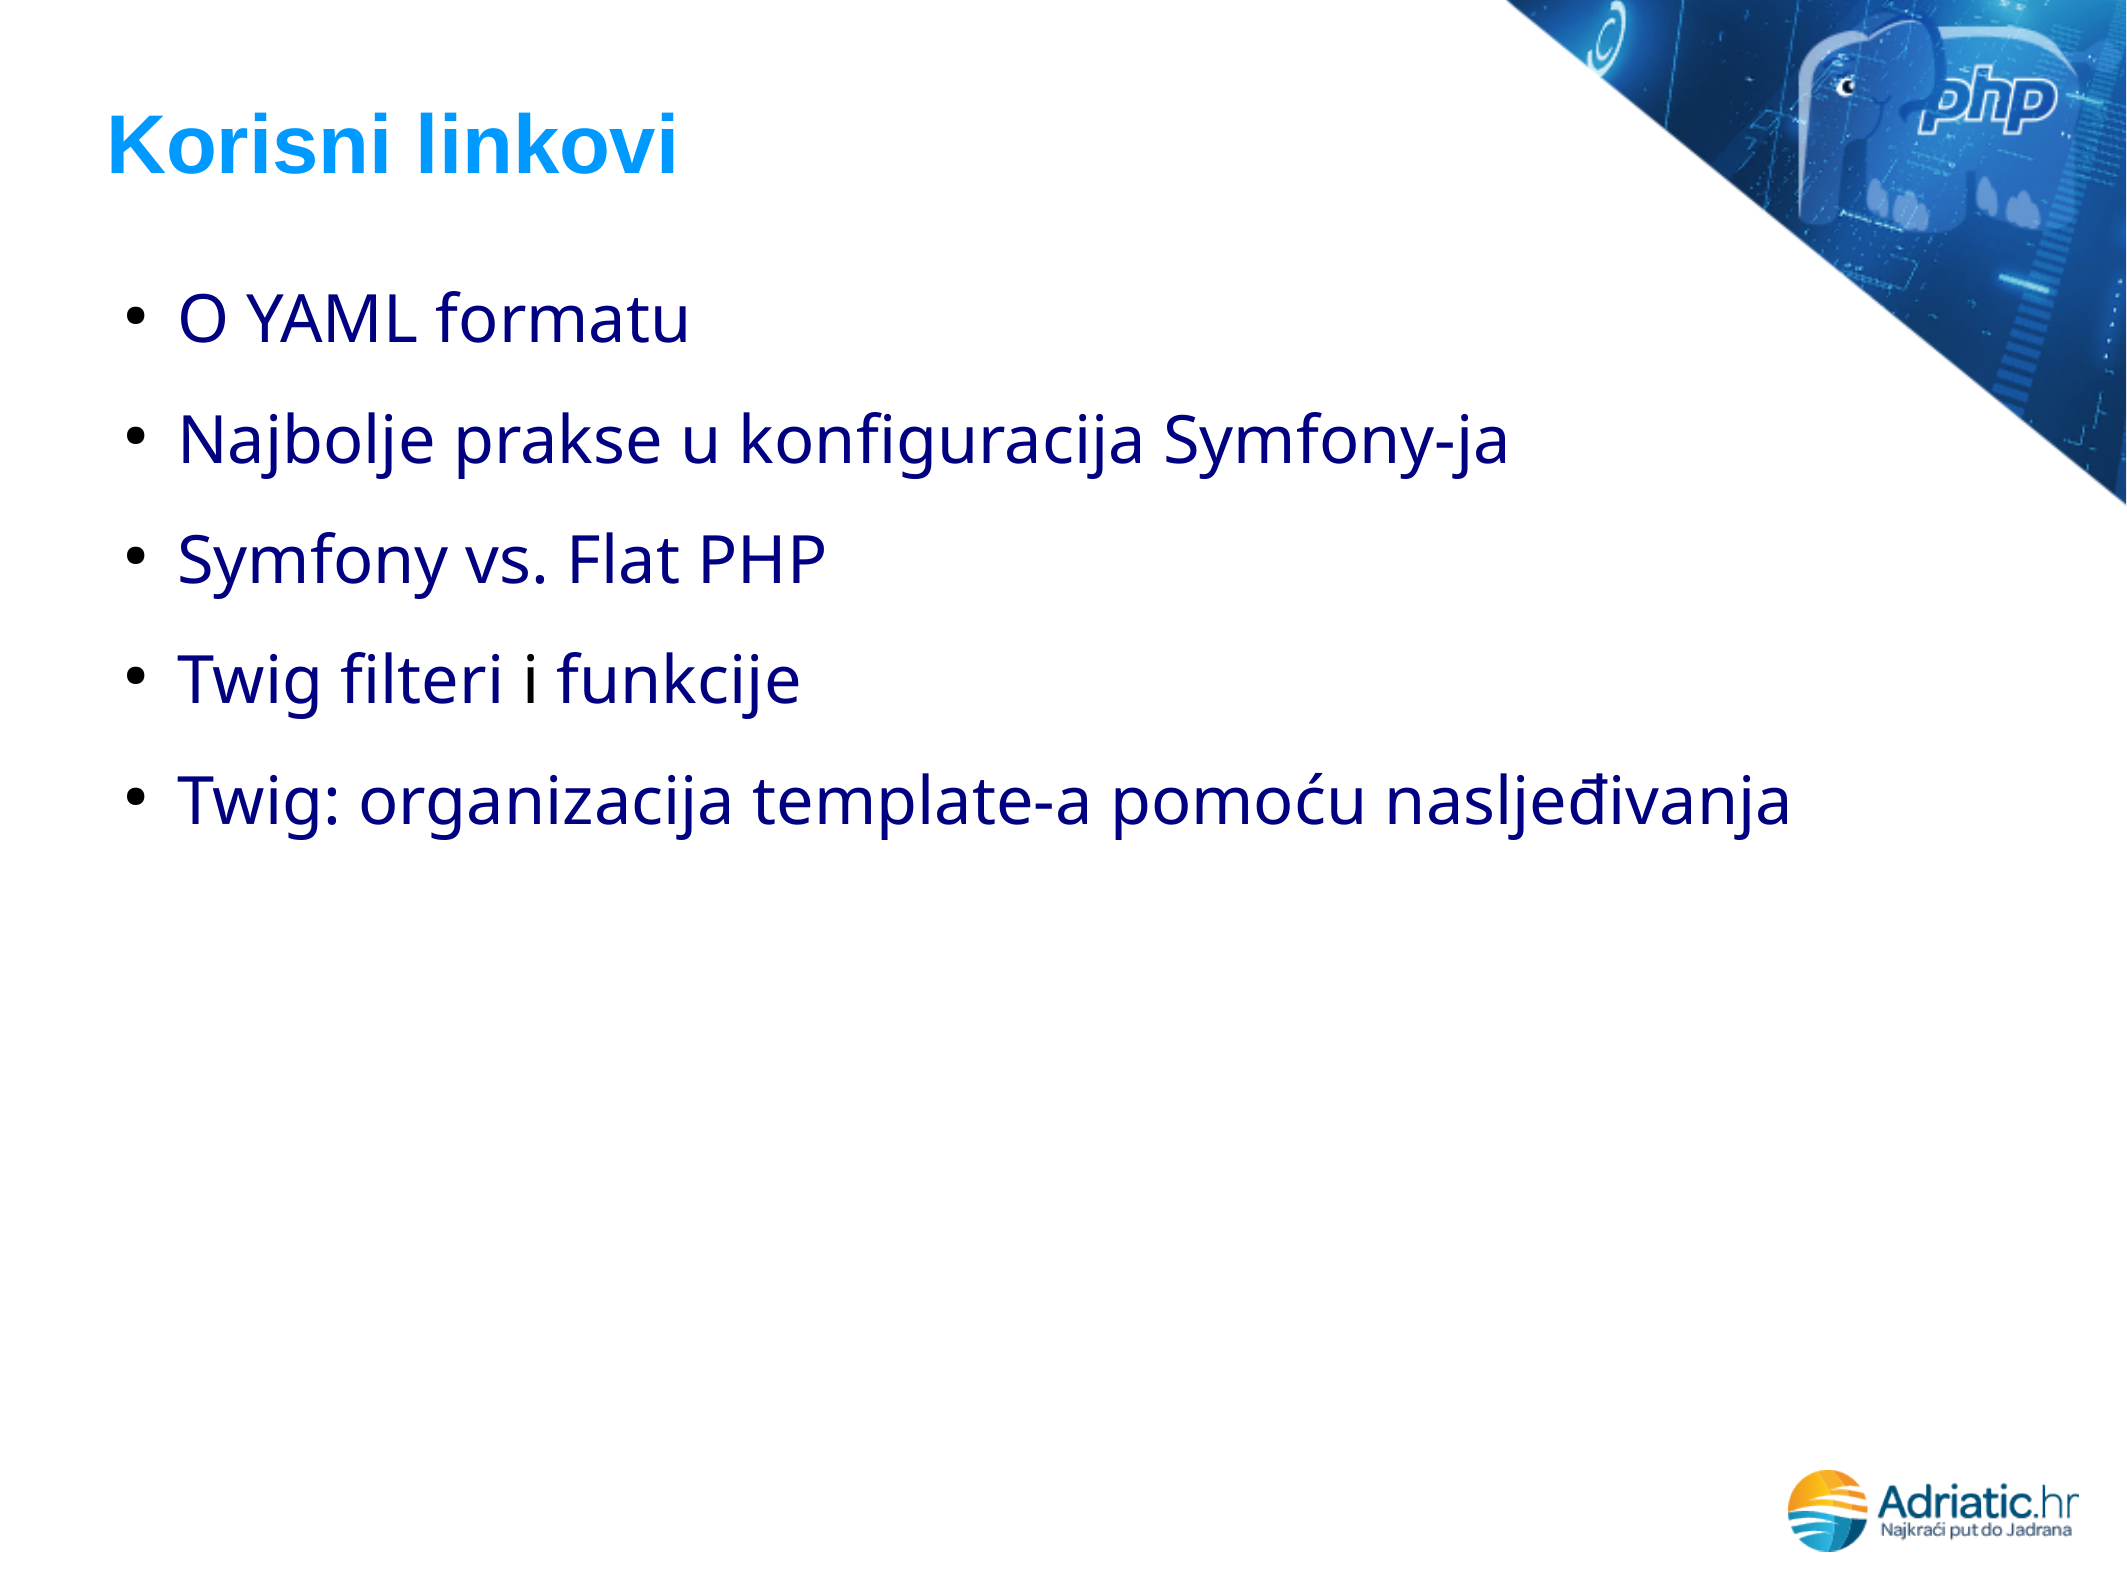

# Korisni linkovi
O YAML formatu
Najbolje prakse u konfiguracija Symfony-ja
Symfony vs. Flat PHP
Twig filteri i funkcije
Twig: organizacija template-a pomoću nasljeđivanja